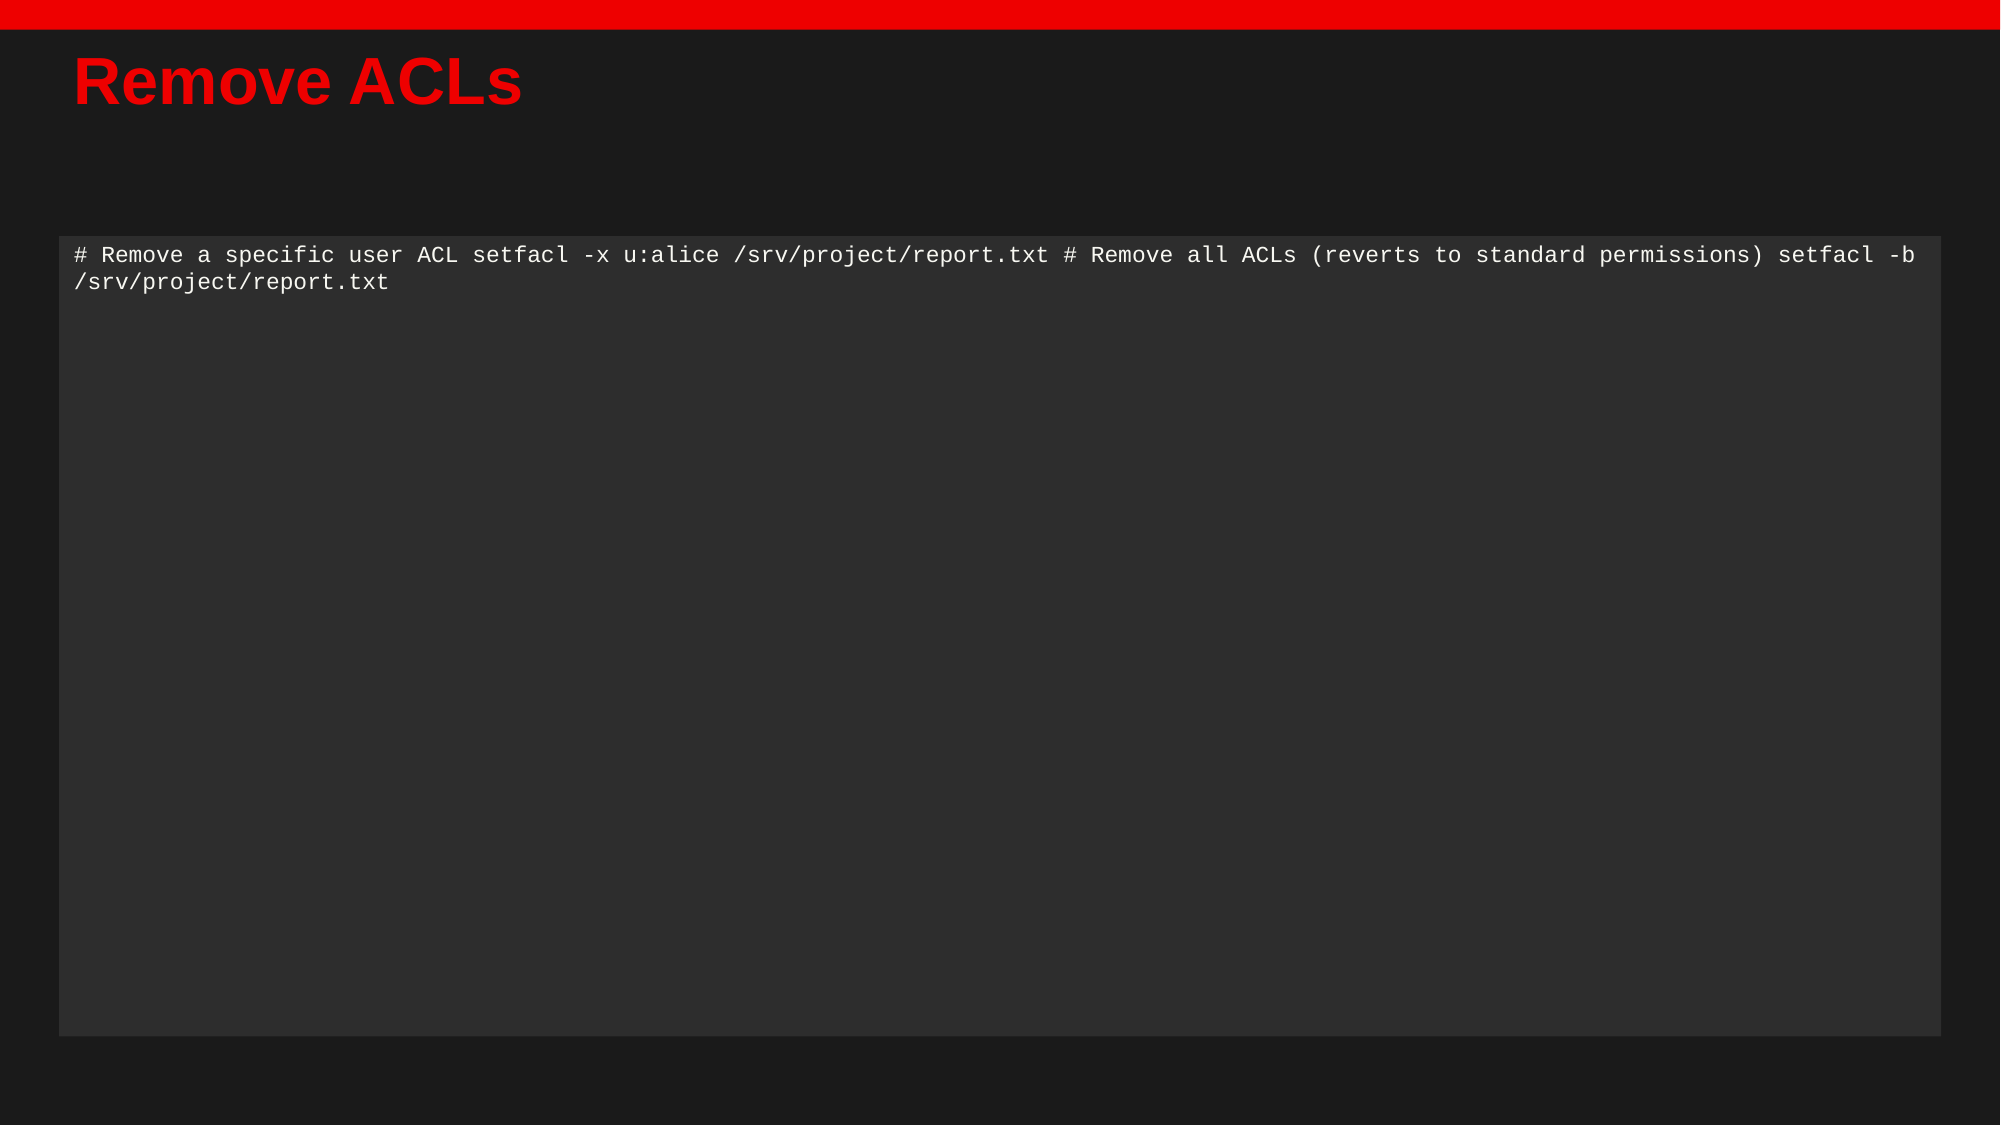

Remove ACLs
# Remove a specific user ACL setfacl -x u:alice /srv/project/report.txt # Remove all ACLs (reverts to standard permissions) setfacl -b /srv/project/report.txt